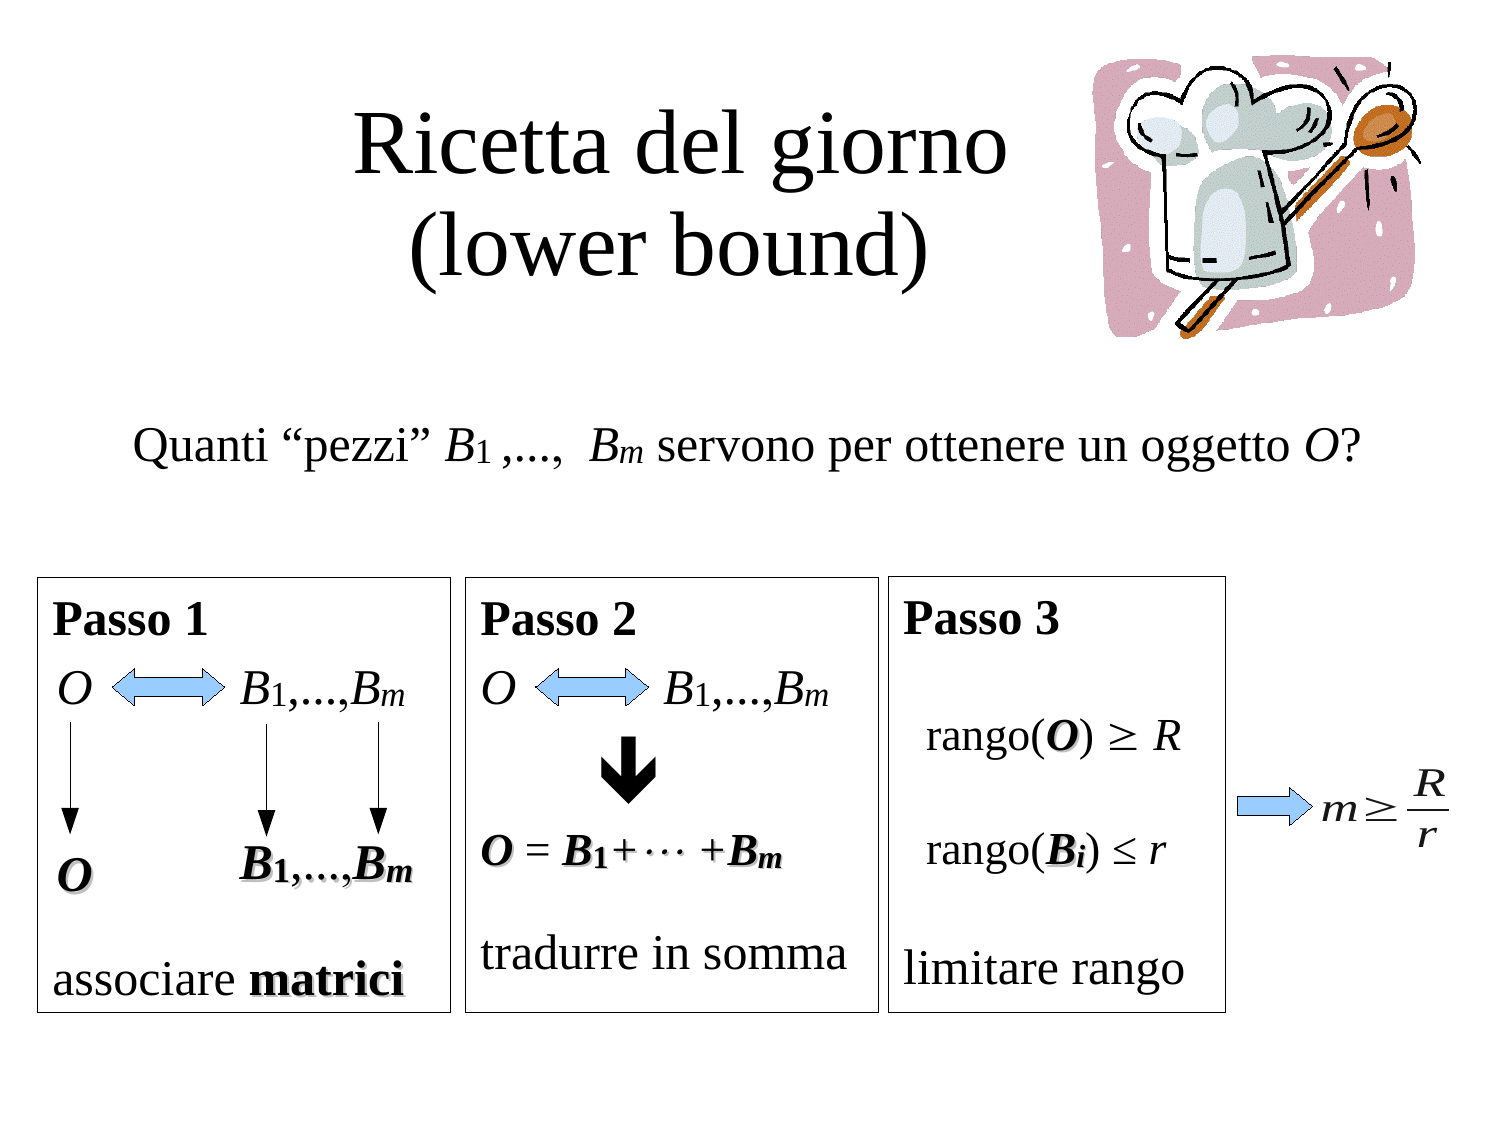

# Ricetta del giorno (lower bound)
Quanti “pezzi” B1 ,..., Bm servono per ottenere un oggetto O?
Passo 3
 rango(O) ≥ R
 rango(Bi) ≤ r
limitare rango
Passo 1
associare matrici
B1,...,Bm
O
B1,...,Bm
O
Passo 2
 
O = B1+⋯ +Bm
tradurre in somma
B1,...,Bm
O